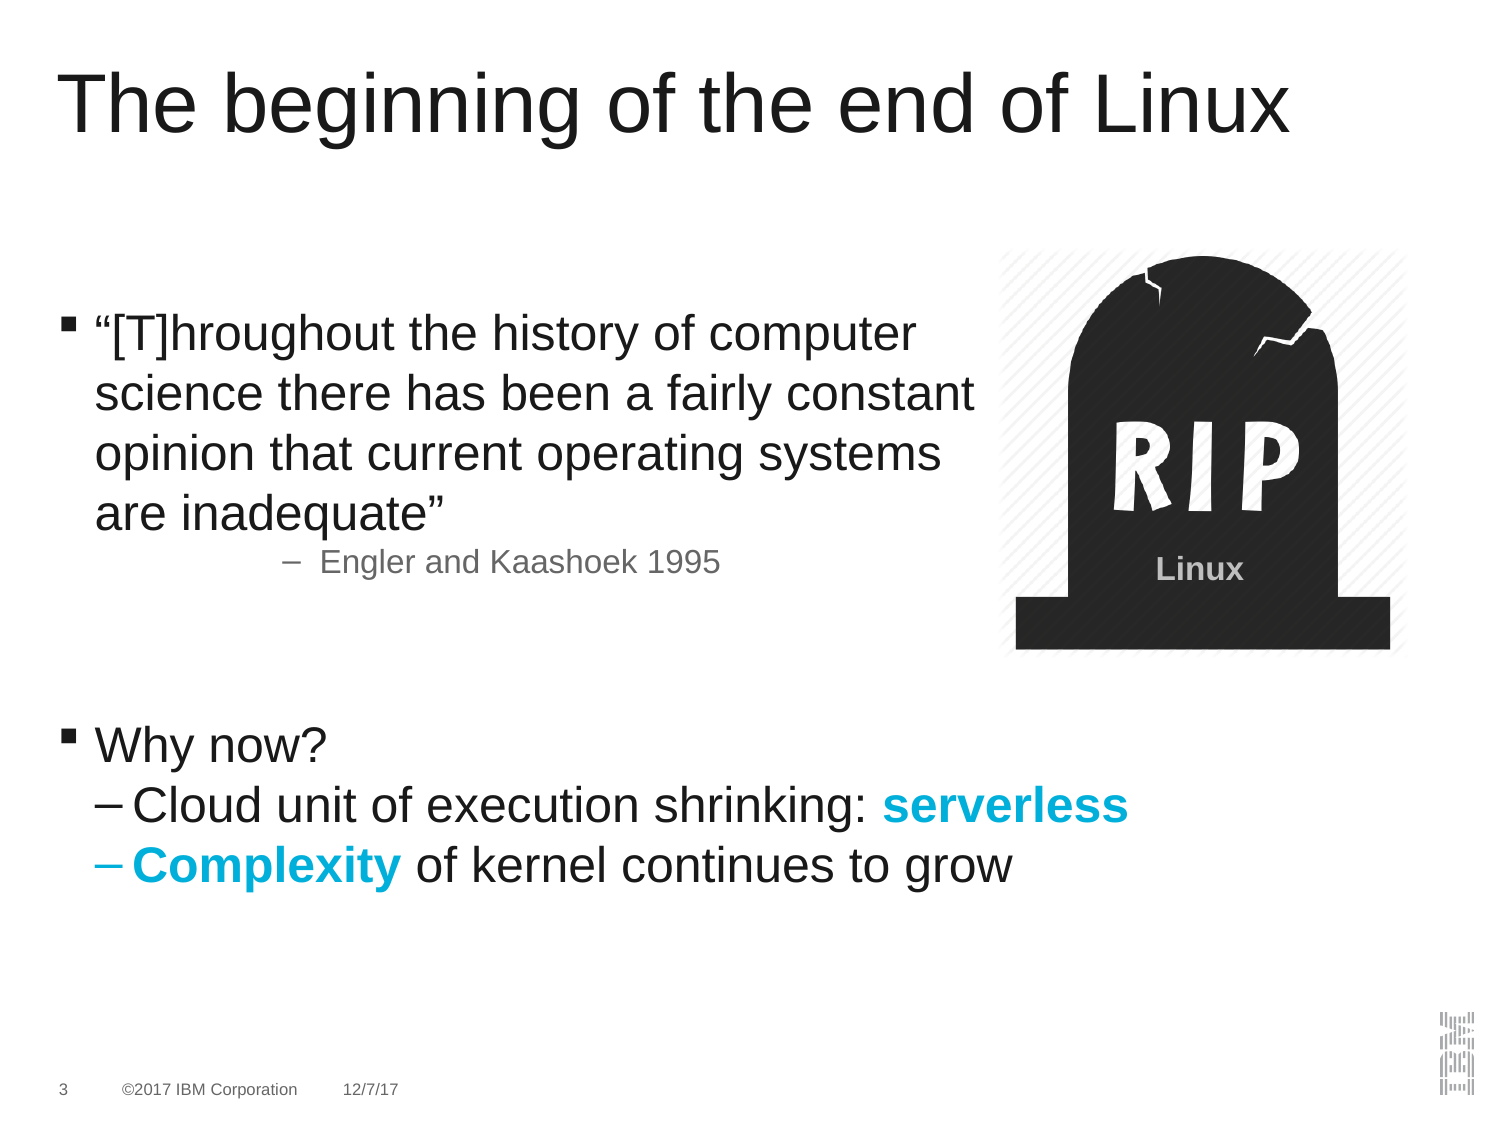

The beginning of the end of Linux
“[T]hroughout the history of computer science there has been a fairly constant opinion that current operating systems are inadequate”
Engler and Kaashoek 1995
Linux
Why now?
Cloud unit of execution shrinking: serverless
Complexity of kernel continues to grow